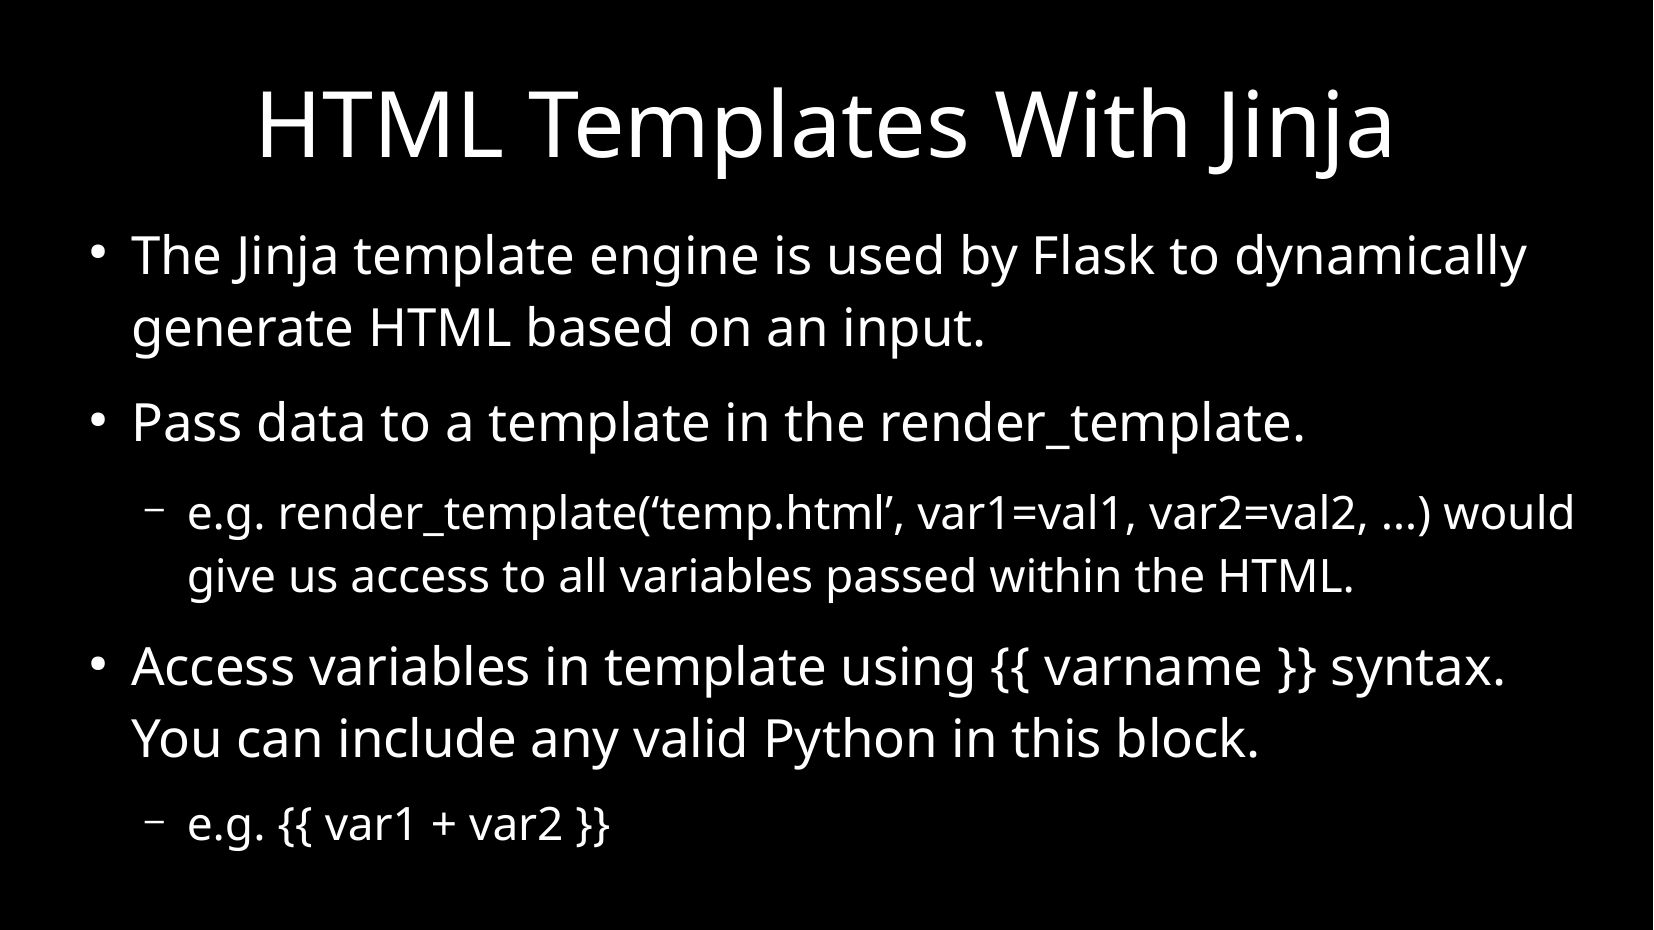

# HTML Templates With Jinja
The Jinja template engine is used by Flask to dynamically generate HTML based on an input.
Pass data to a template in the render_template.
e.g. render_template(‘temp.html’, var1=val1, var2=val2, …) would give us access to all variables passed within the HTML.
Access variables in template using {{ varname }} syntax. You can include any valid Python in this block.
e.g. {{ var1 + var2 }}